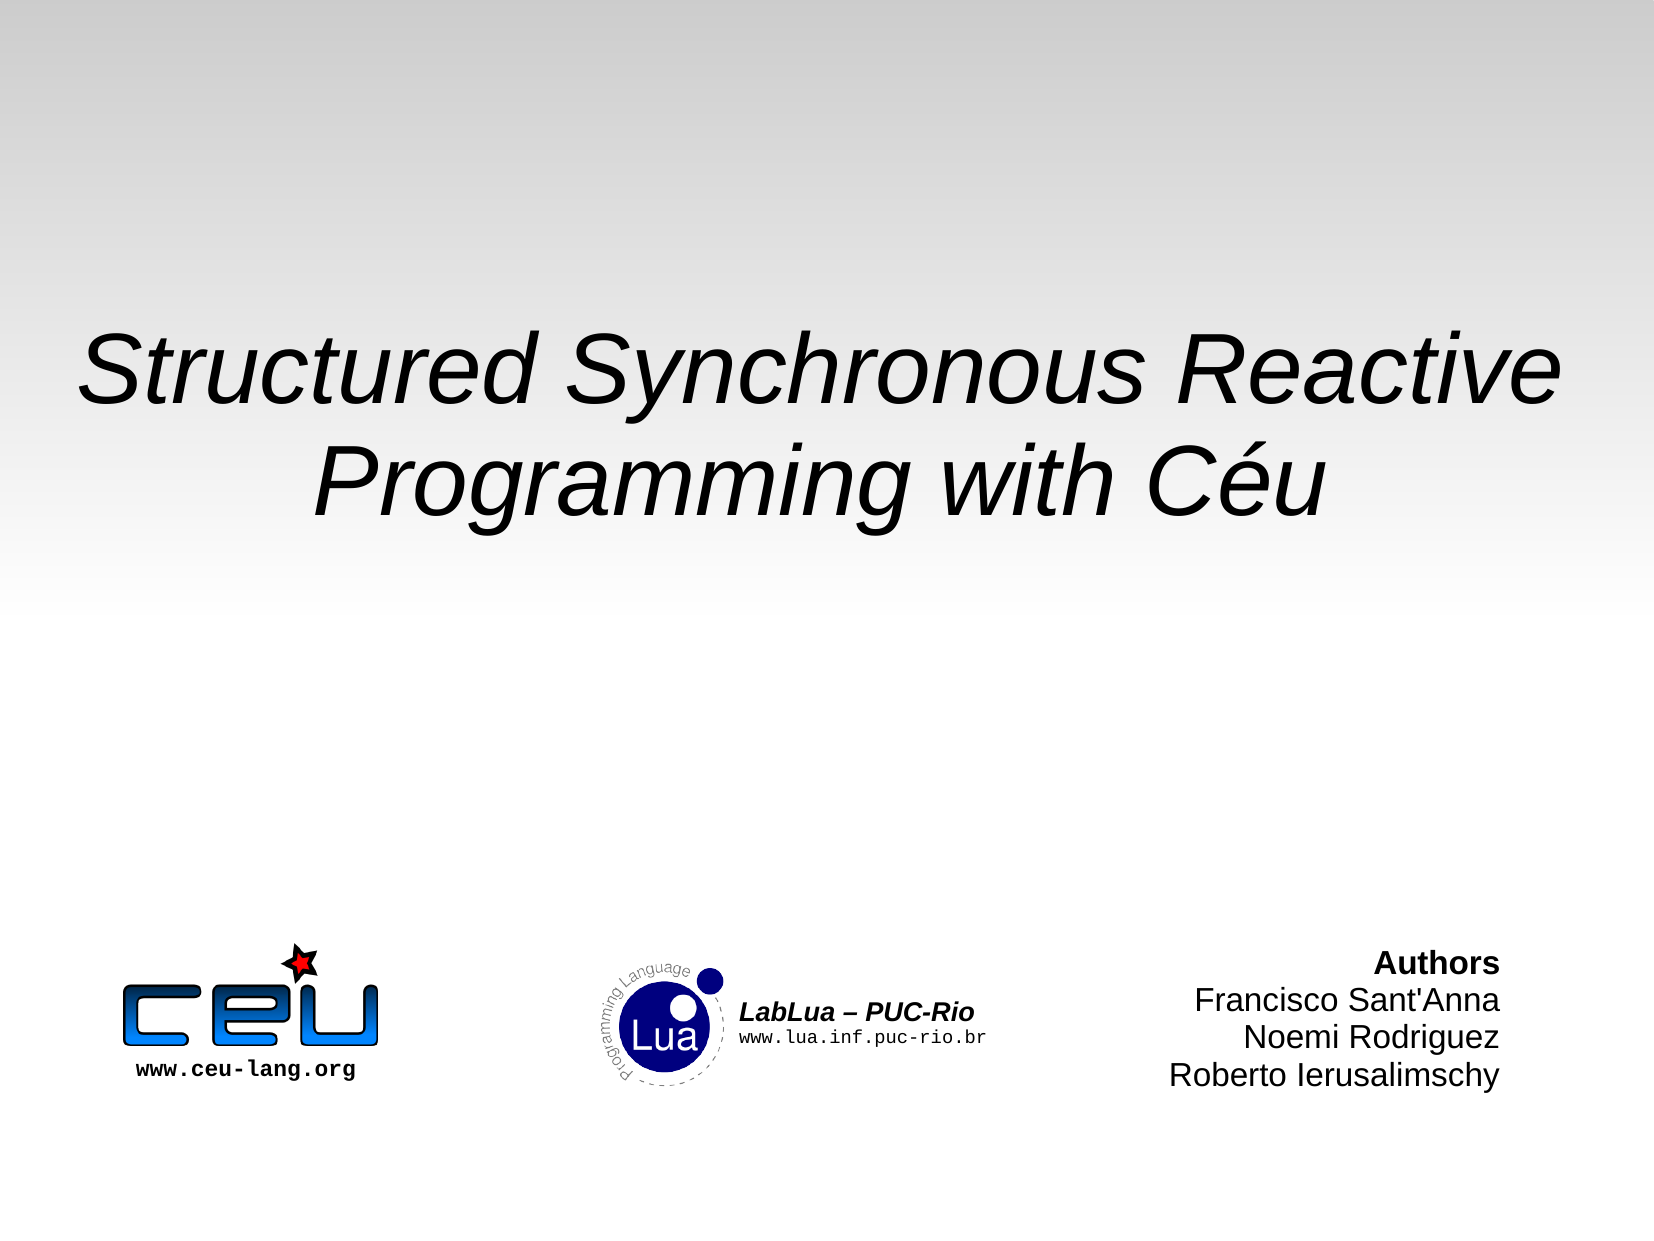

# Structured Synchronous Reactive Programming with Céu
Authors
Francisco Sant'Anna
Noemi Rodriguez
Roberto Ierusalimschy
LabLua – PUC-Rio
www.lua.inf.puc-rio.br
www.ceu-lang.org